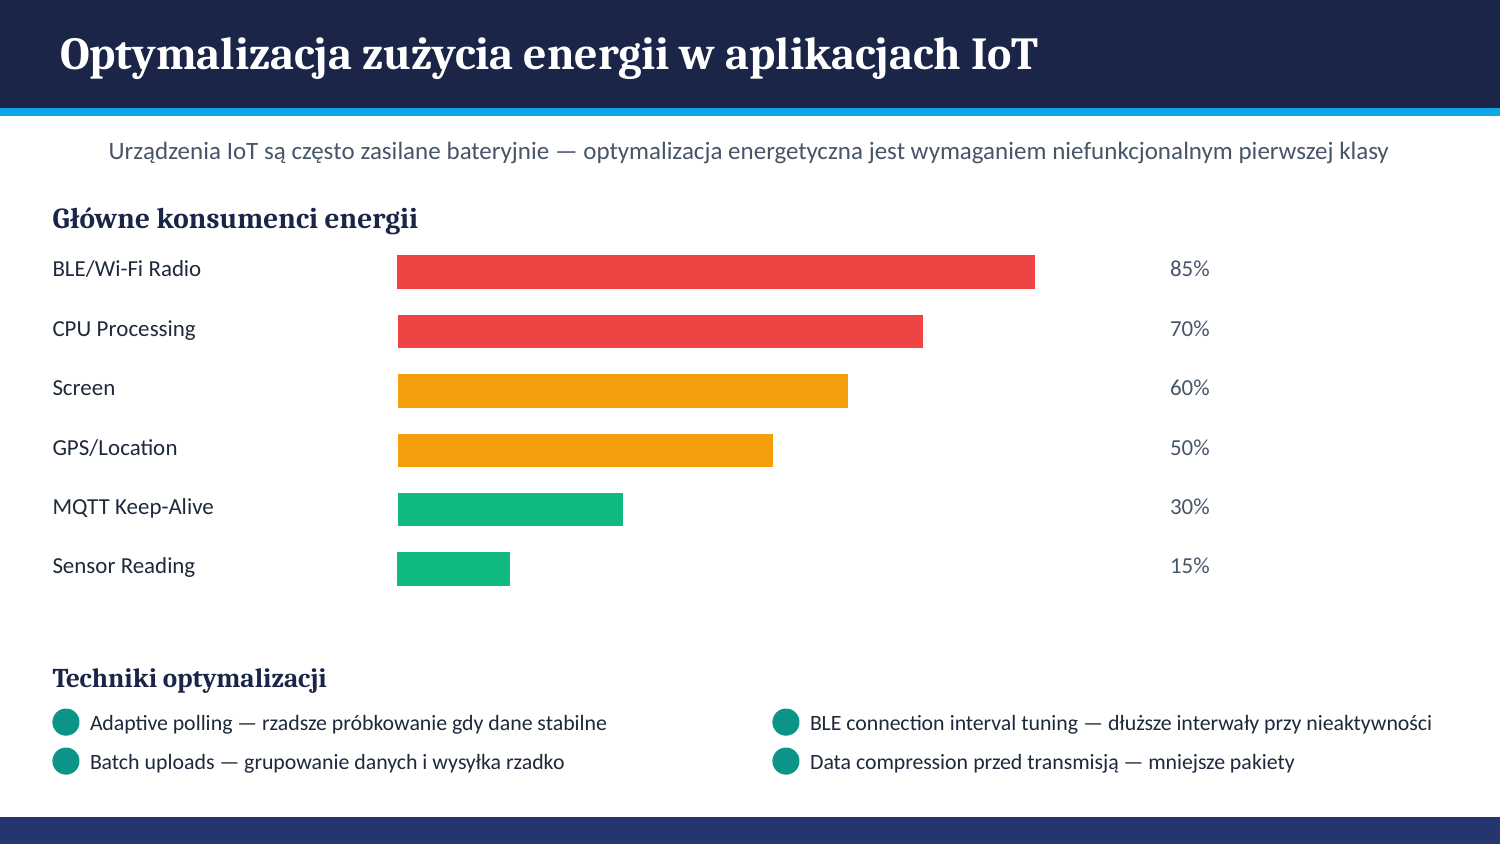

Optymalizacja zużycia energii w aplikacjach IoT
Urządzenia IoT są często zasilane bateryjnie — optymalizacja energetyczna jest wymaganiem niefunkcjonalnym pierwszej klasy
Główne konsumenci energii
BLE/Wi-Fi Radio
85%
CPU Processing
70%
Screen
60%
GPS/Location
50%
MQTT Keep-Alive
30%
Sensor Reading
15%
Techniki optymalizacji
Adaptive polling — rzadsze próbkowanie gdy dane stabilne
BLE connection interval tuning — dłuższe interwały przy nieaktywności
Batch uploads — grupowanie danych i wysyłka rzadko
Data compression przed transmisją — mniejsze pakiety